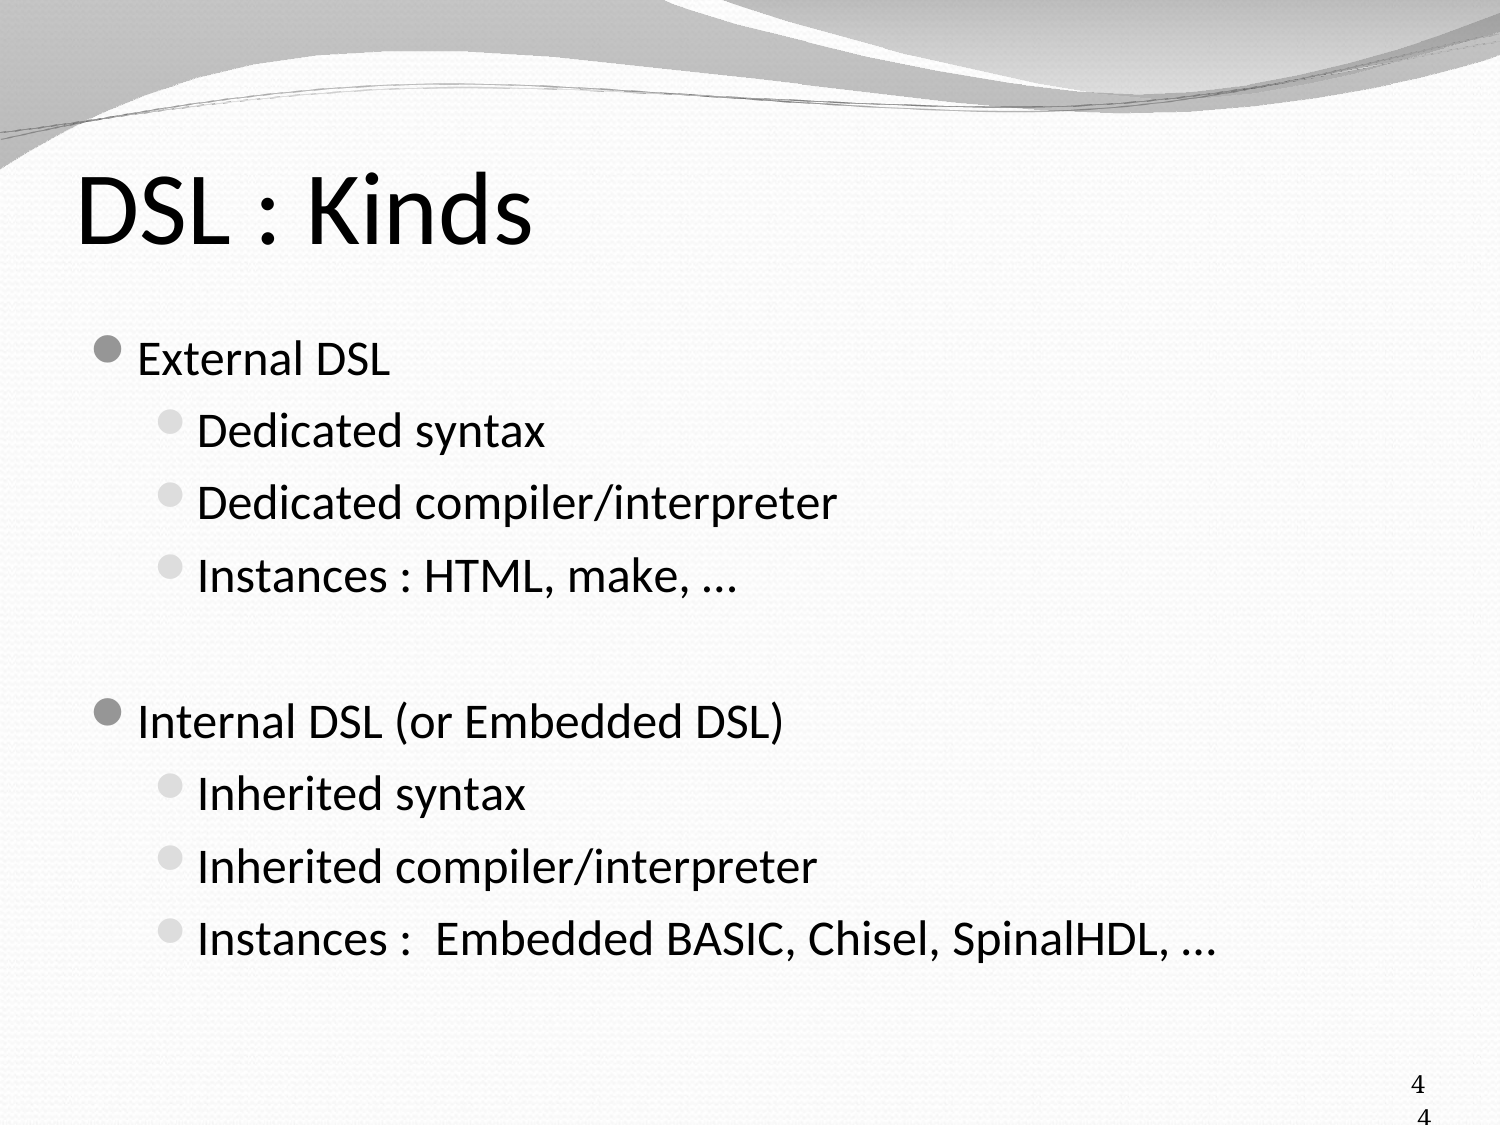

DSL : Kinds
# External DSL
Dedicated syntax
Dedicated compiler/interpreter
Instances : HTML, make, …
Internal DSL (or Embedded DSL)
Inherited syntax
Inherited compiler/interpreter
Instances : Embedded BASIC, Chisel, SpinalHDL, …